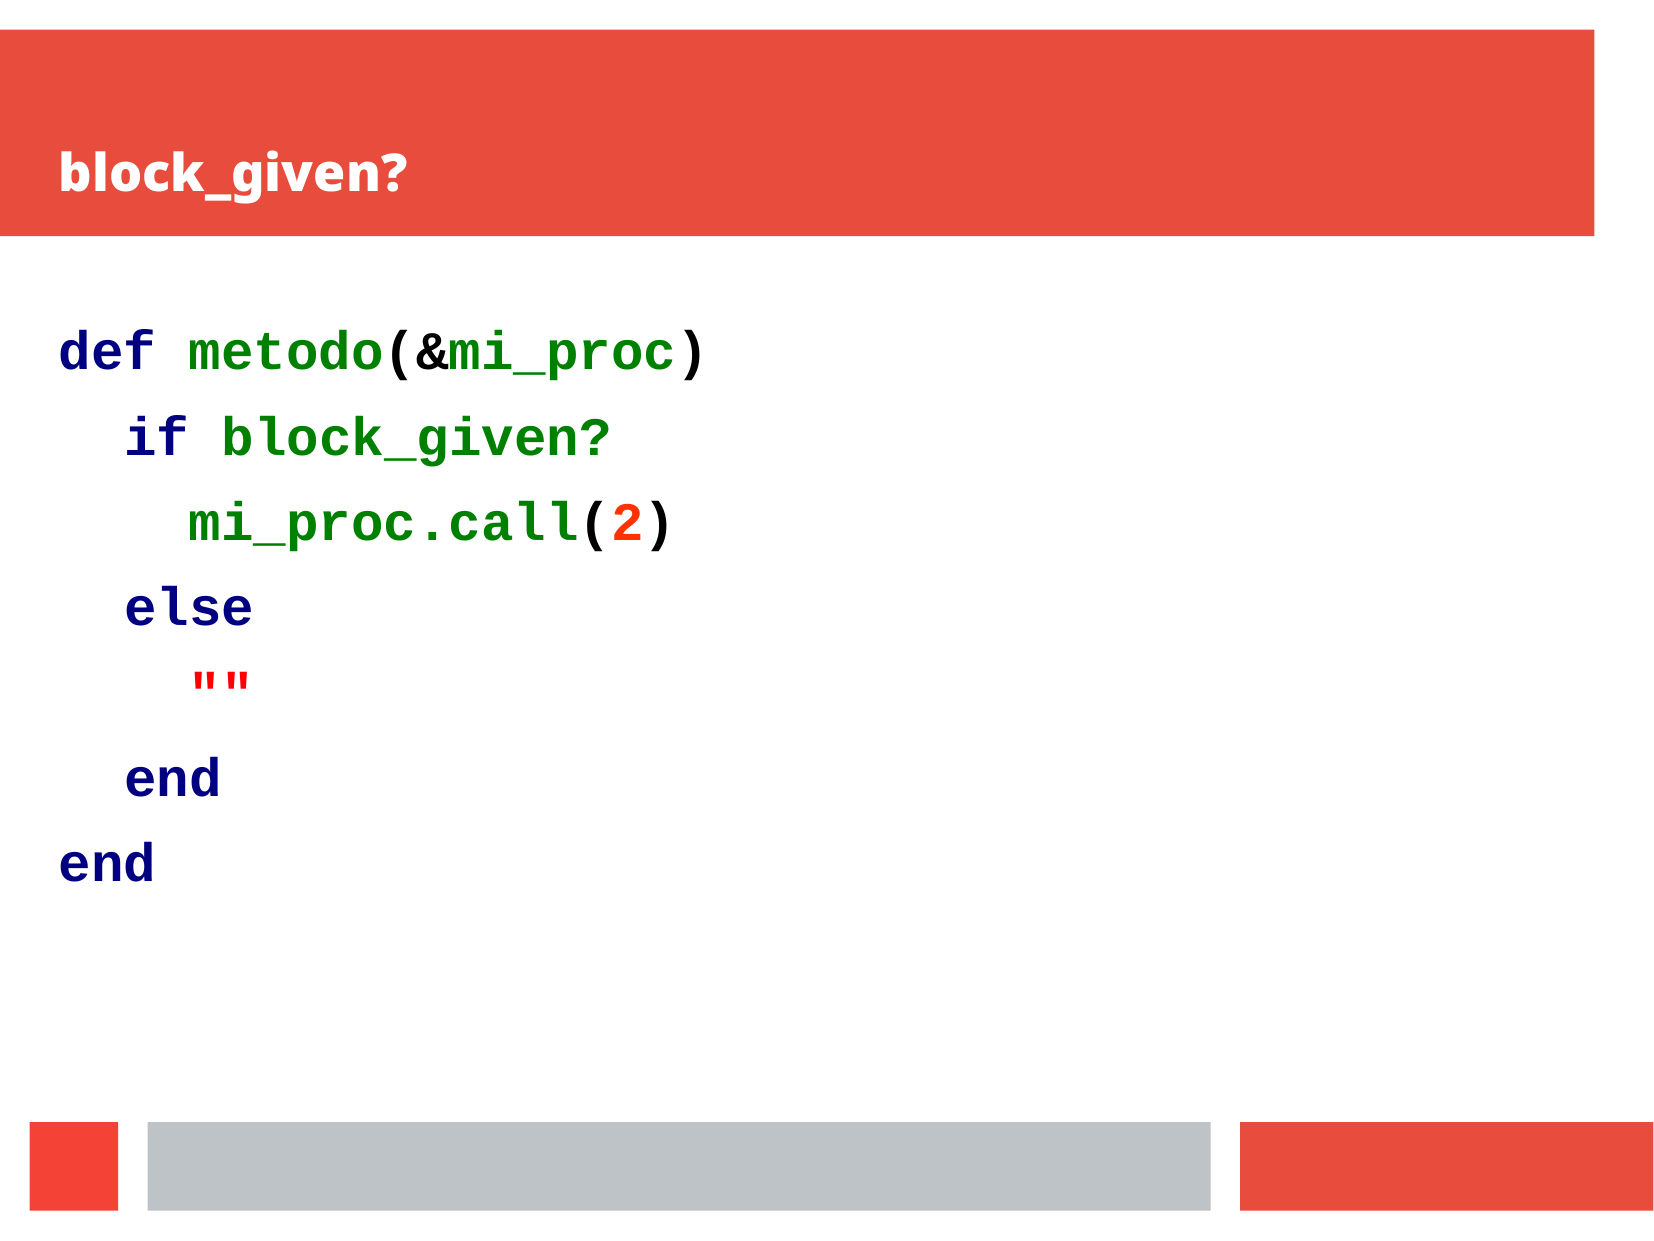

# block_given?
def metodo(&mi_proc)
 if block_given?
 mi_proc.call(2)
 else
 ""
 end
end